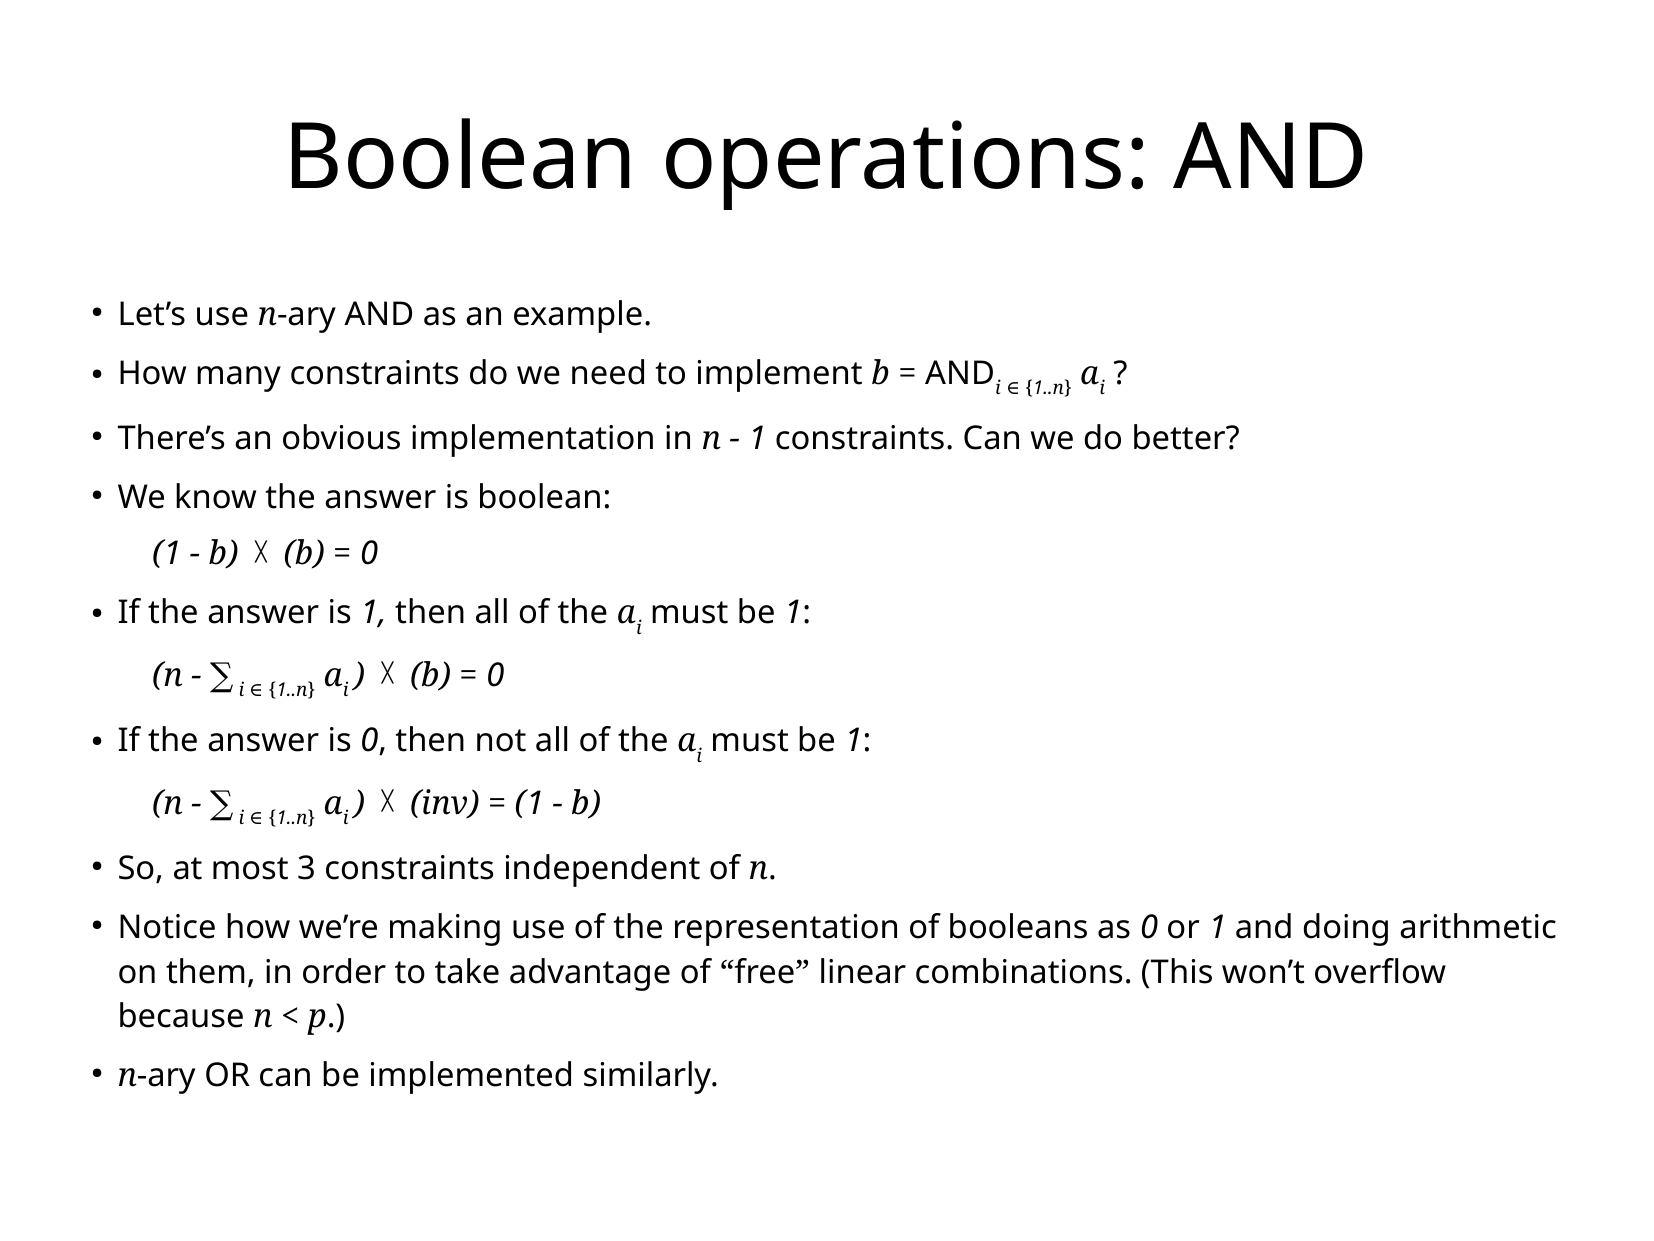

# Boolean operations: AND
Let’s use n-ary AND as an example.
How many constraints do we need to implement b = ANDi ∈ {1..n} ai ?
There’s an obvious implementation in n - 1 constraints. Can we do better?
We know the answer is boolean:
(1 - b) ╳ (b) = 0
If the answer is 1, then all of the ai must be 1:
(n - ∑ i ∈ {1..n} ai ) ╳ (b) = 0
If the answer is 0, then not all of the ai must be 1:
(n - ∑ i ∈ {1..n} ai ) ╳ (inv) = (1 - b)
So, at most 3 constraints independent of n.
Notice how we’re making use of the representation of booleans as 0 or 1 and doing arithmetic on them, in order to take advantage of “free” linear combinations. (This won’t overflow because n < p.)
n-ary OR can be implemented similarly.